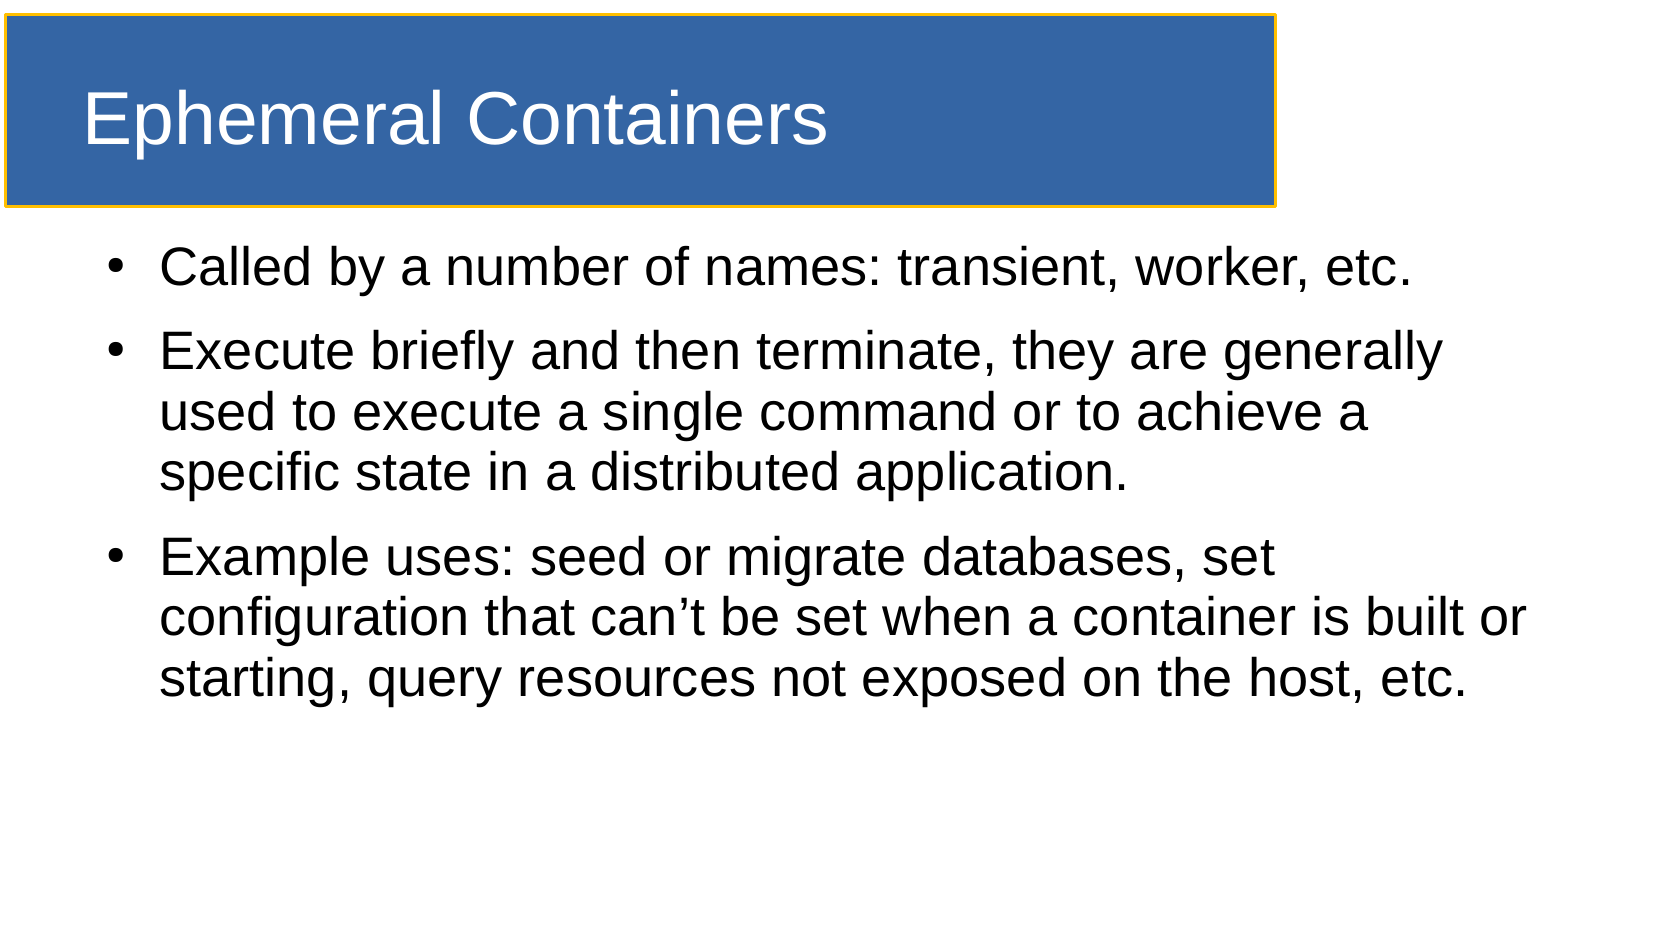

# Ephemeral Containers
Called by a number of names: transient, worker, etc.
Execute briefly and then terminate, they are generally used to execute a single command or to achieve a specific state in a distributed application.
Example uses: seed or migrate databases, set configuration that can’t be set when a container is built or starting, query resources not exposed on the host, etc.